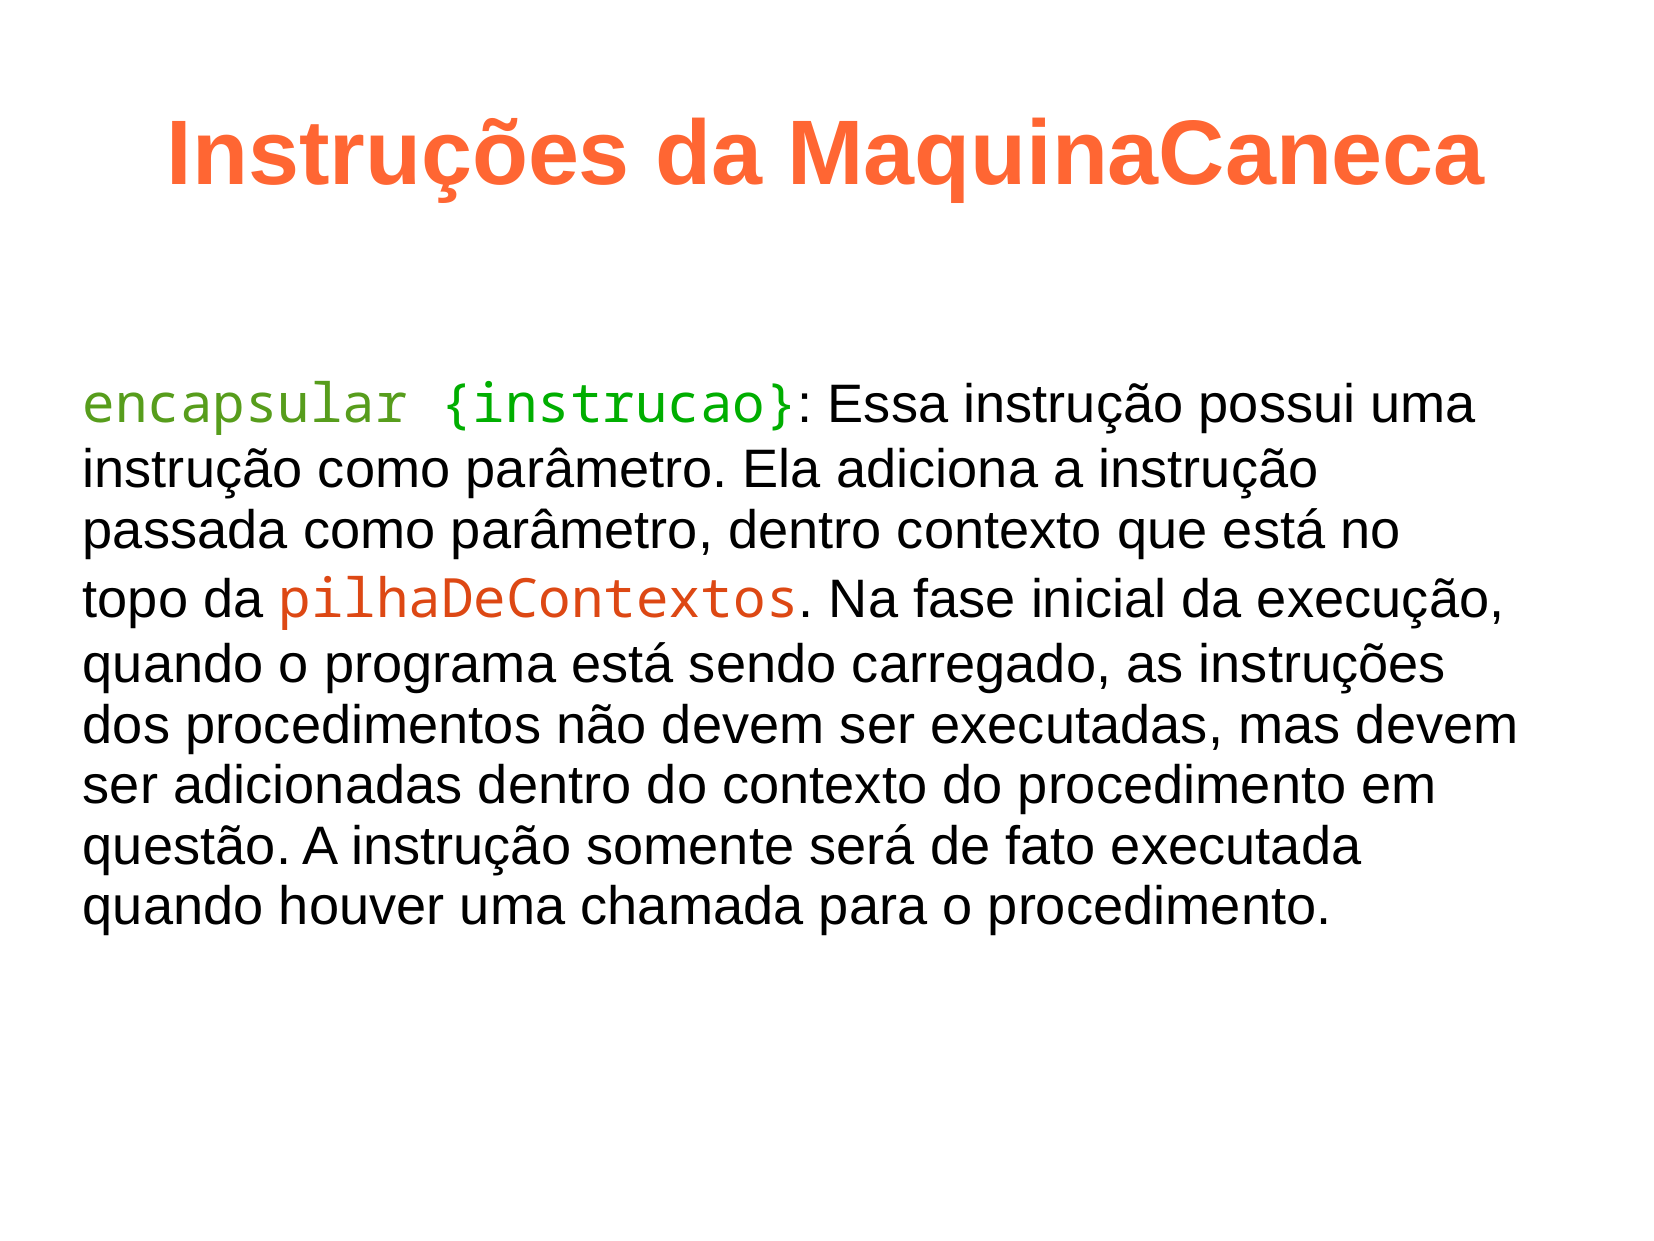

# Instruções da MaquinaCaneca
encapsular {instrucao}: Essa instrução possui uma instrução como parâmetro. Ela adiciona a instrução passada como parâmetro, dentro contexto que está no topo da pilhaDeContextos. Na fase inicial da execução, quando o programa está sendo carregado, as instruções dos procedimentos não devem ser executadas, mas devem ser adicionadas dentro do contexto do procedimento em questão. A instrução somente será de fato executada quando houver uma chamada para o procedimento.